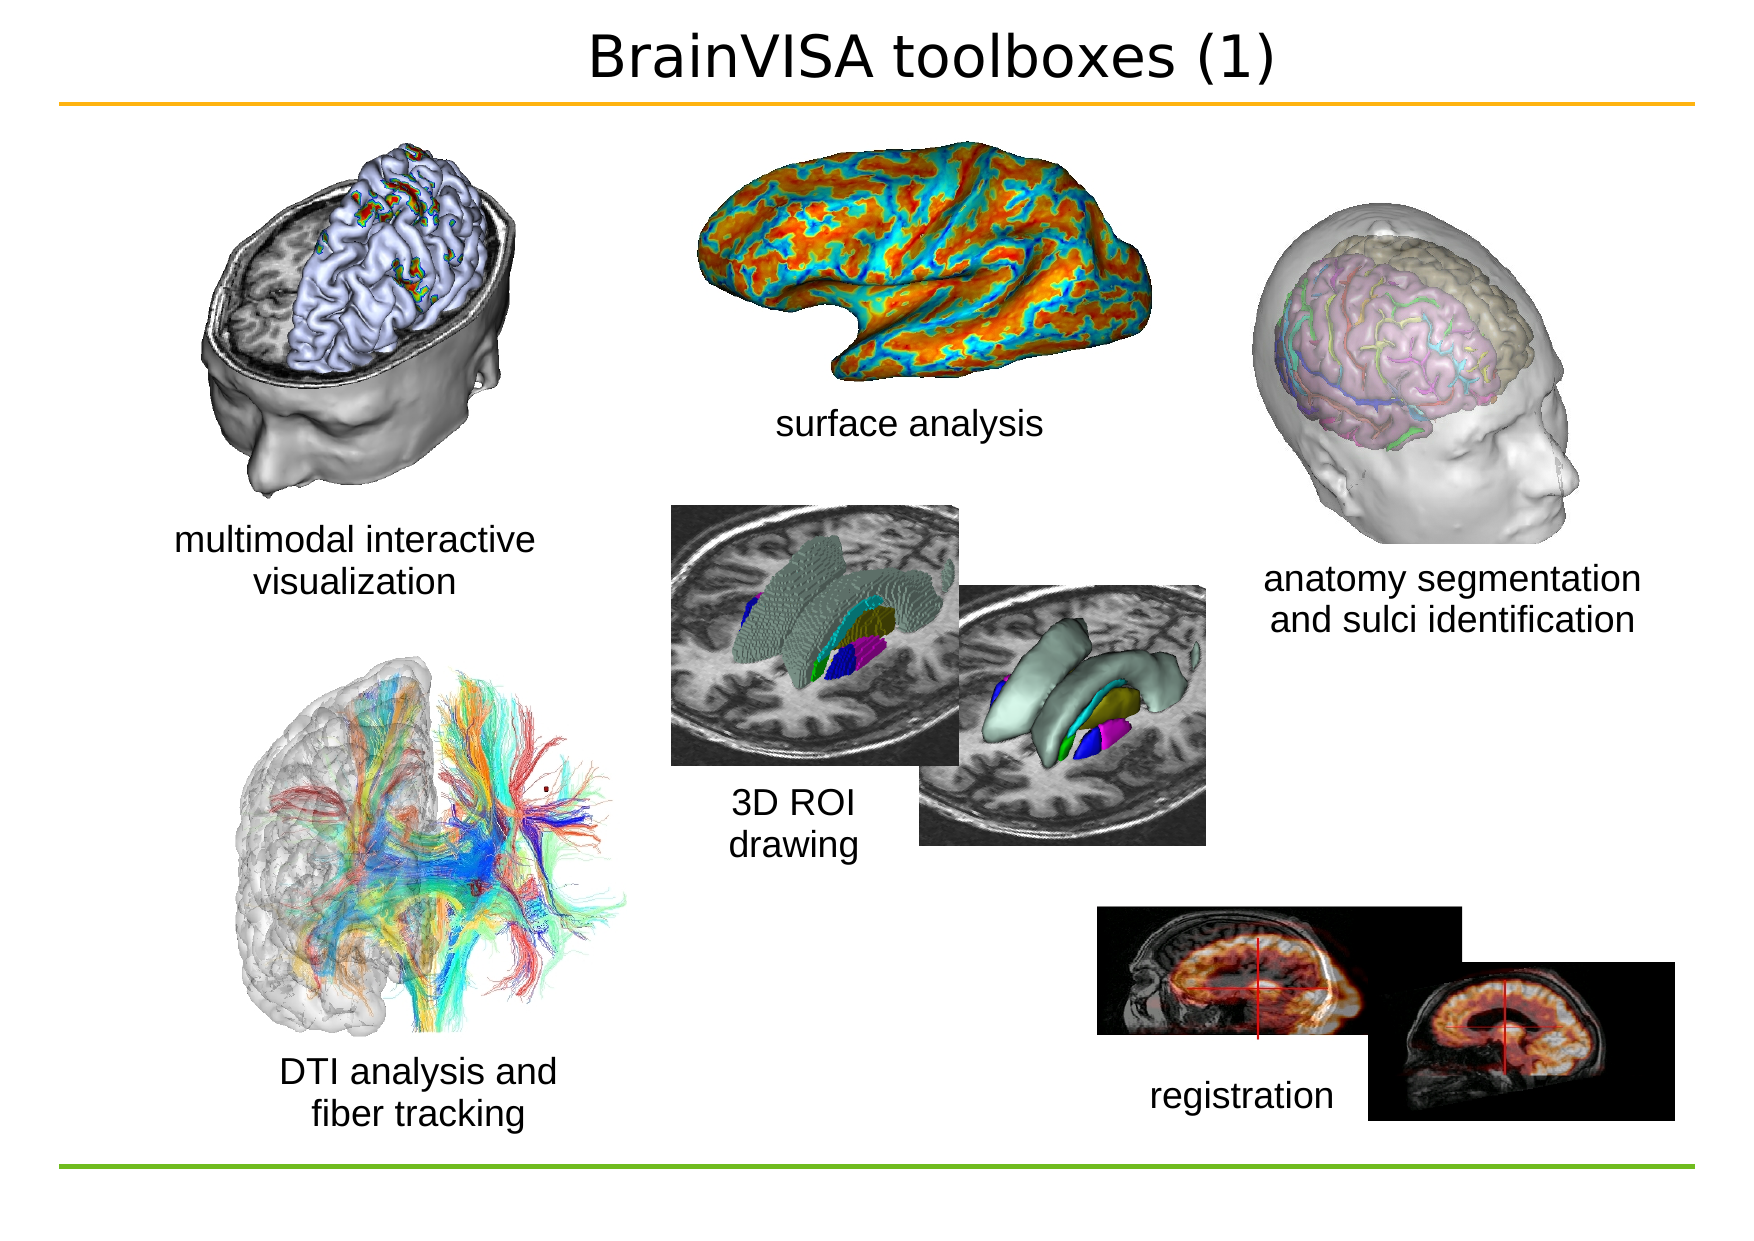

BrainVISA toolboxes (1)
surface analysis
multimodal interactive
visualization
anatomy segmentation
and sulci identification
3D ROI
drawing
DTI analysis and
fiber tracking
registration